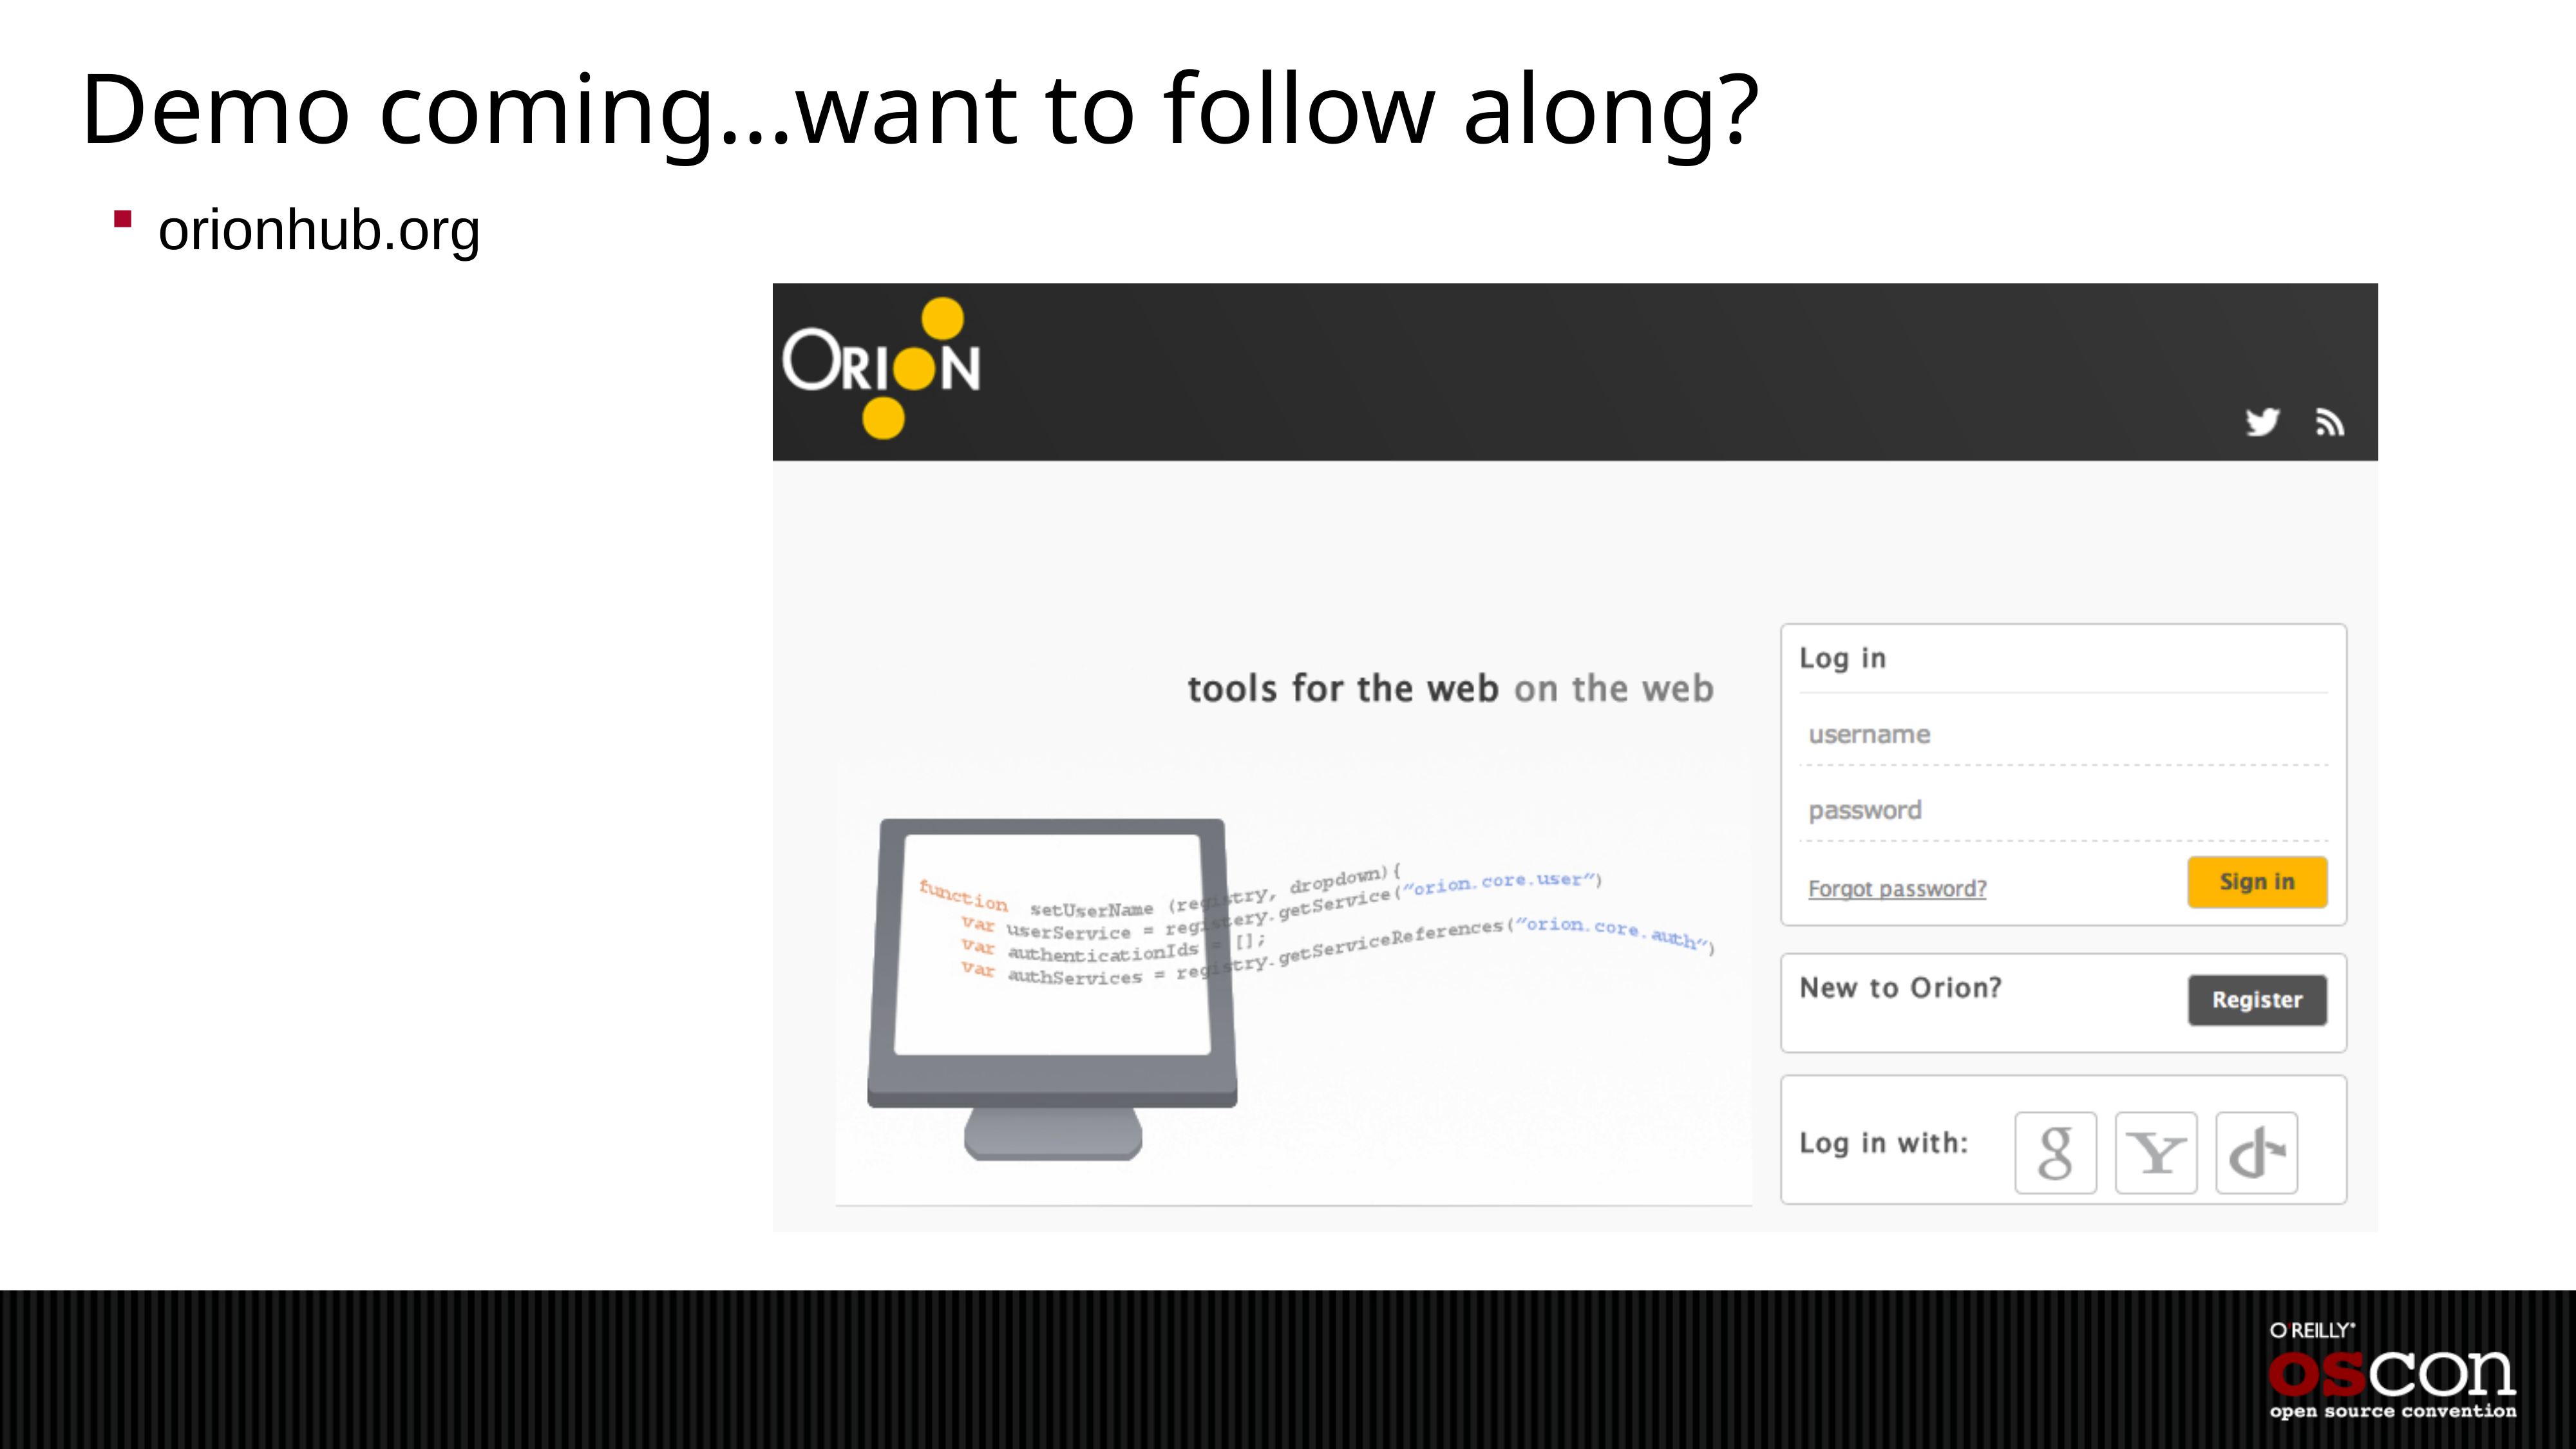

# Demo coming...want to follow along?
orionhub.org